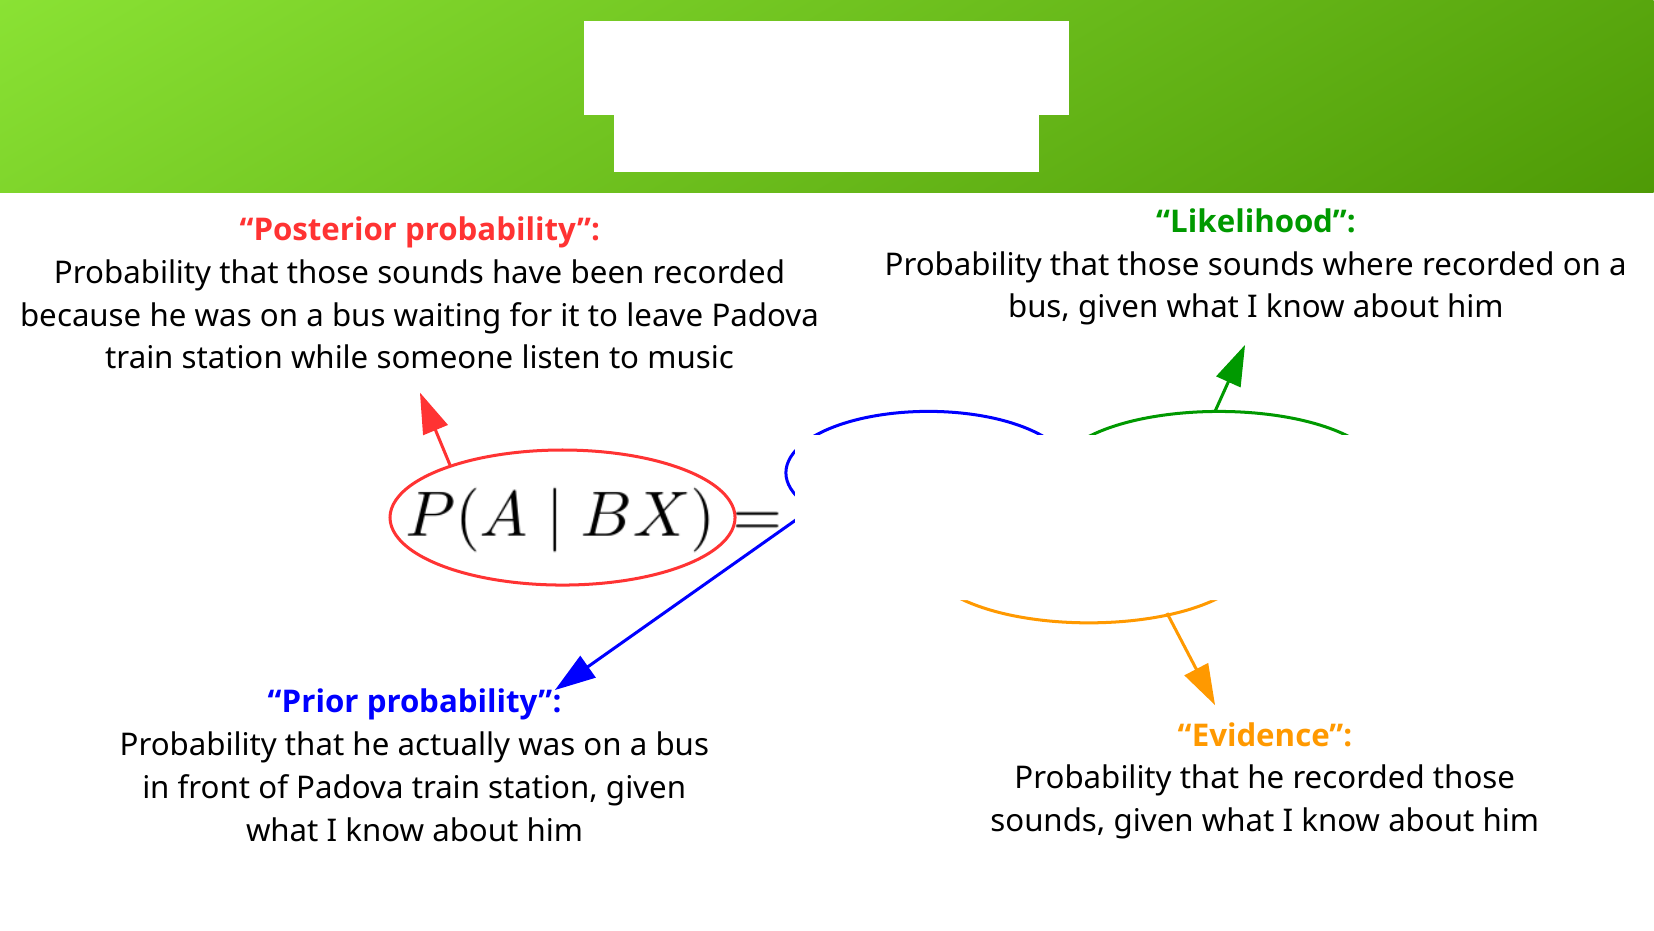

# Bayes theorem for logical statements
“Likelihood”:
Probability that those sounds where recorded on a bus, given what I know about him
“Posterior probability”:
Probability that those sounds have been recorded because he was on a bus waiting for it to leave Padova train station while someone listen to music
“Prior probability”:
Probability that he actually was on a bus in front of Padova train station, given what I know about him
“Evidence”:
Probability that he recorded those sounds, given what I know about him